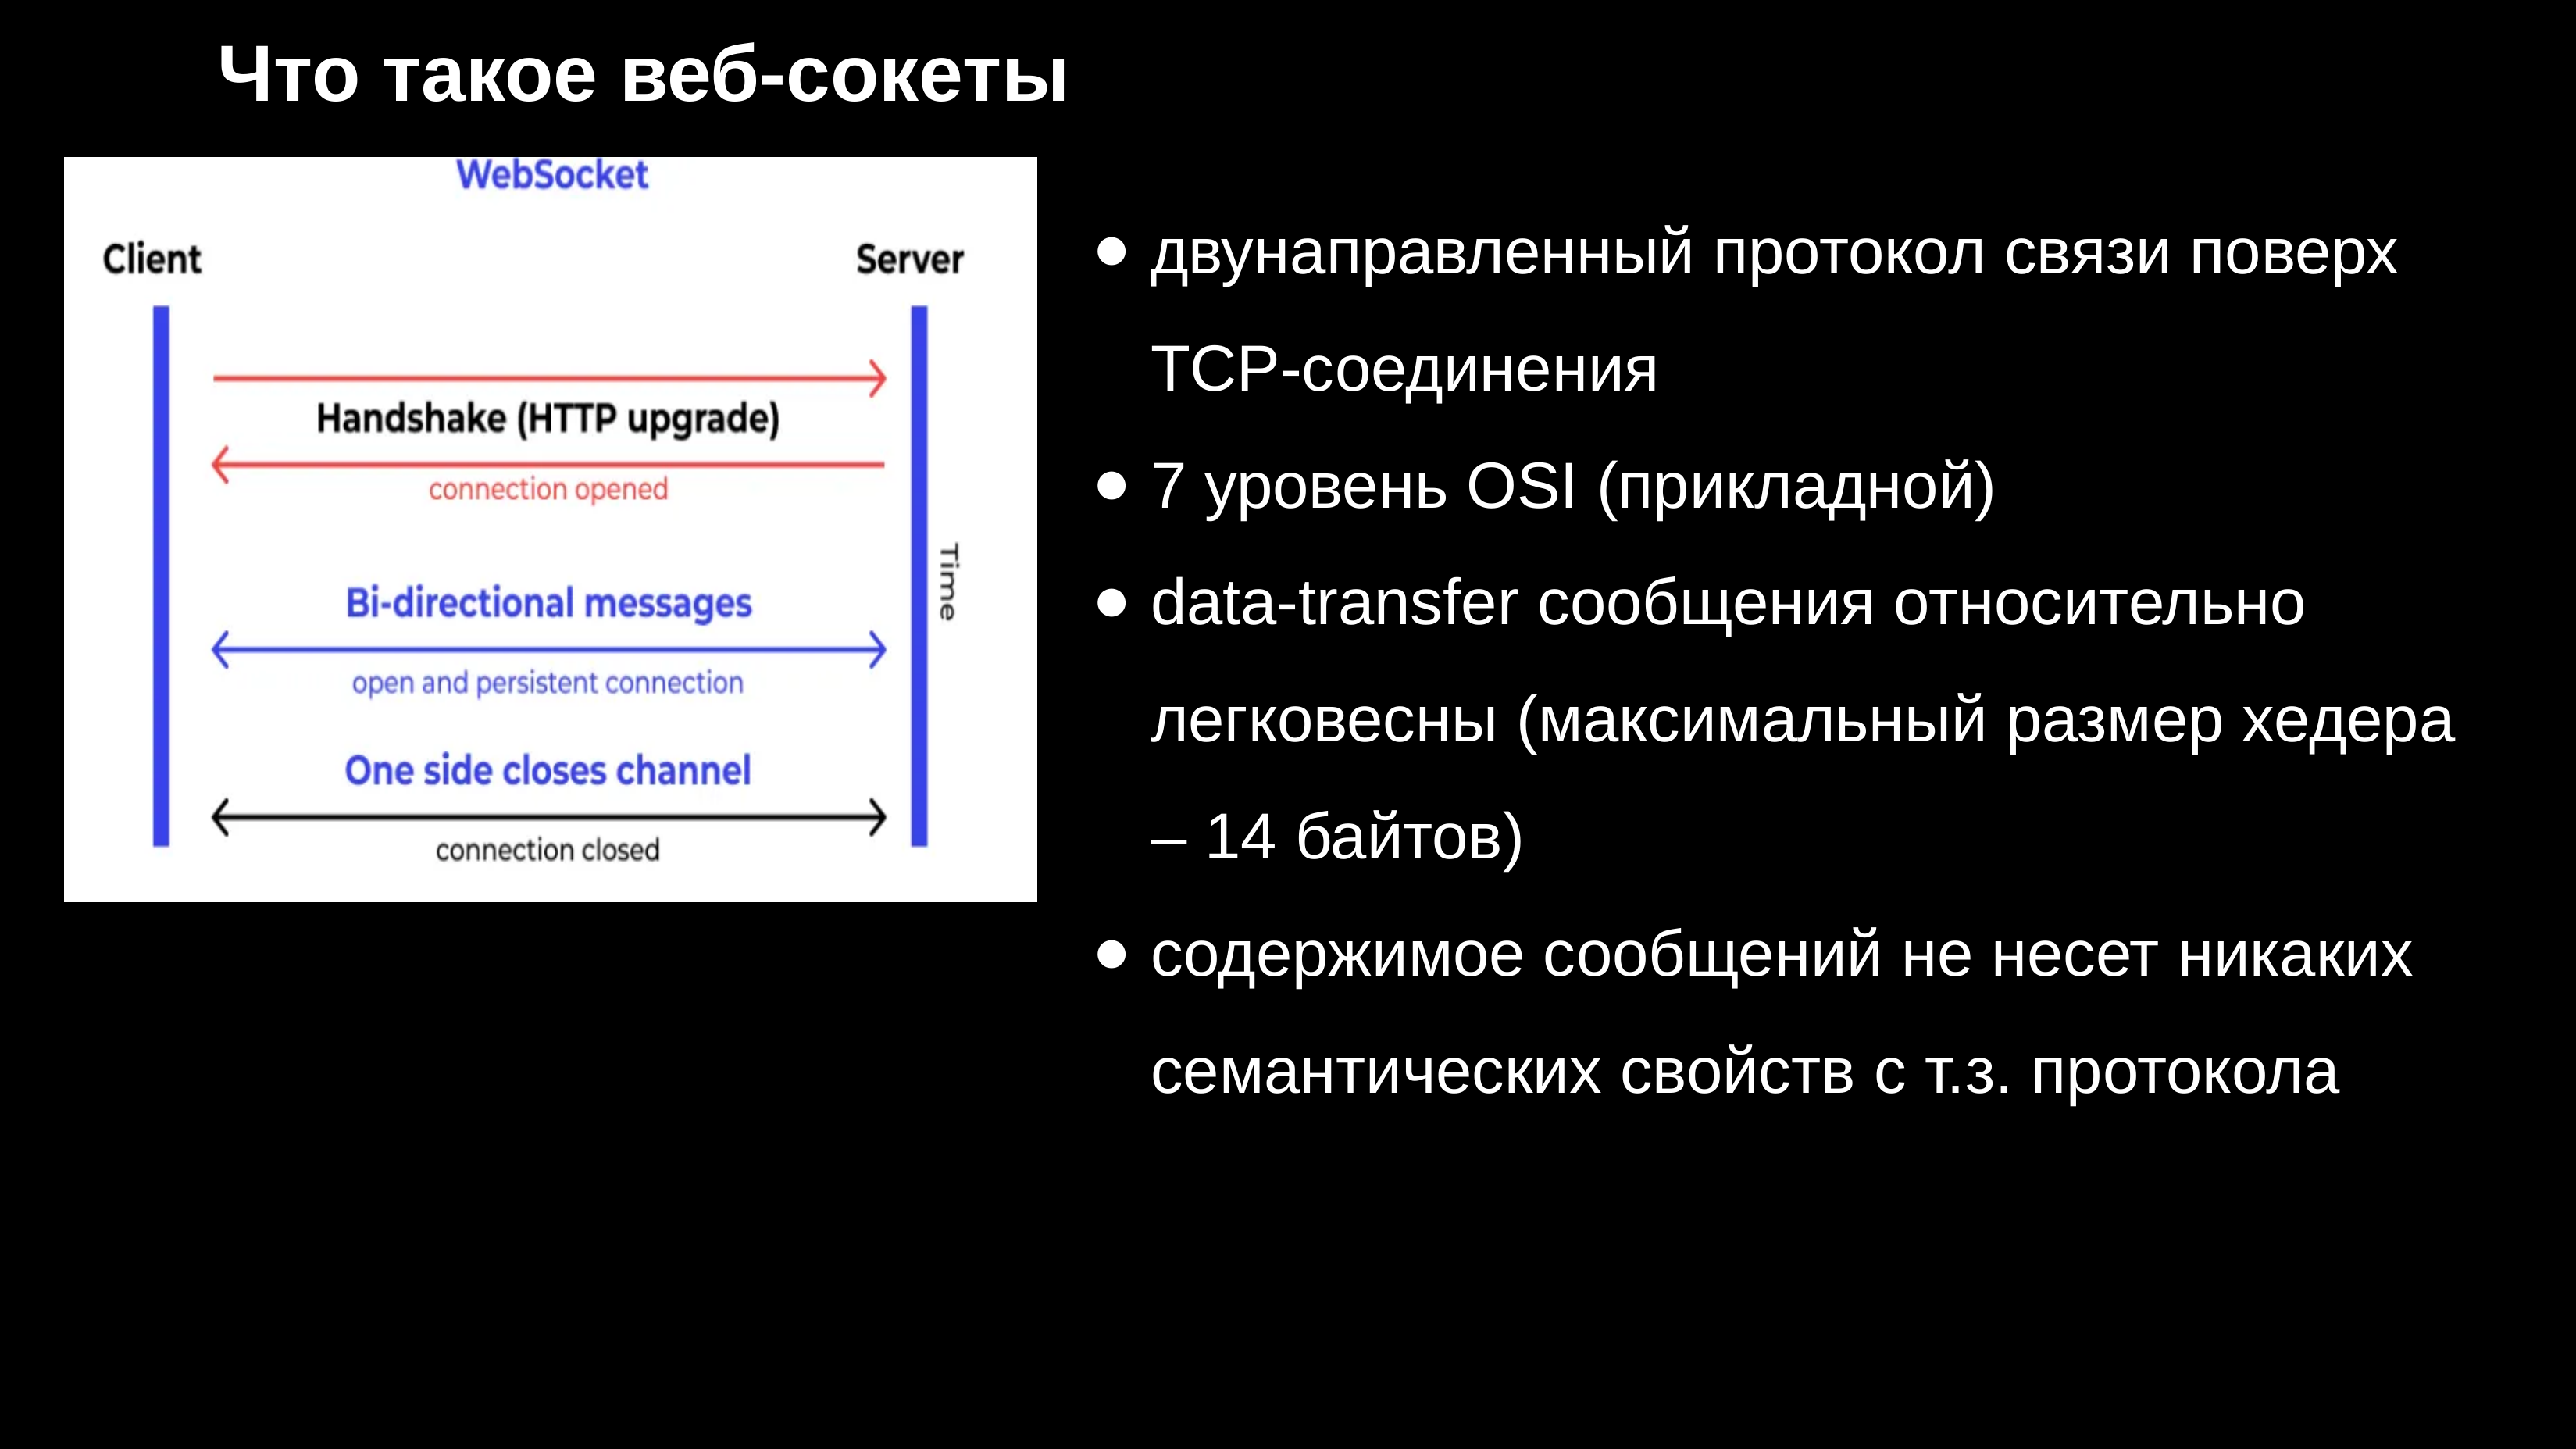

# Что такое веб-сокеты
двунаправленный протокол связи поверх TCP-соединения
7 уровень OSI (прикладной)
data-transfer сообщения относительно легковесны (максимальный размер хедера – 14 байтов)
содержимое сообщений не несет никаких семантических свойств с т.з. протокола